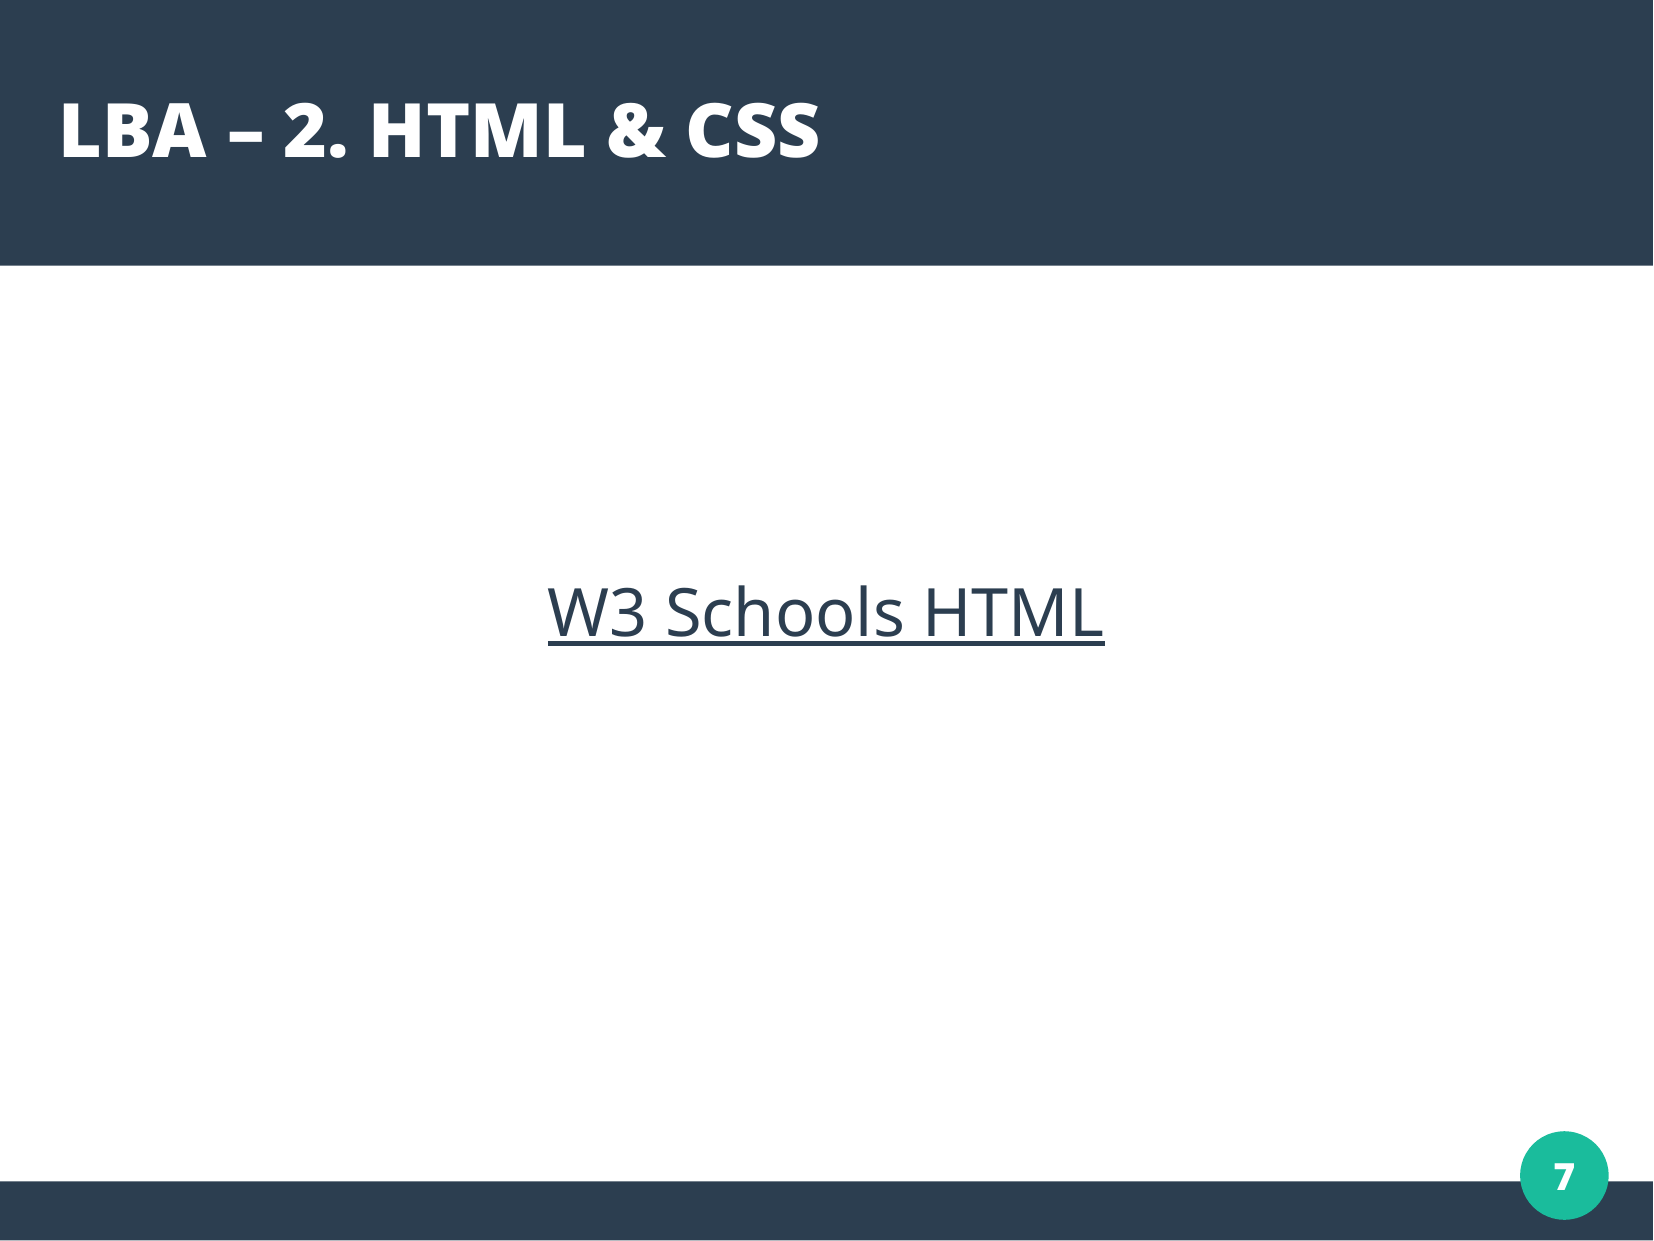

# LBA – 2. HTML & CSS
W3 Schools HTML
7